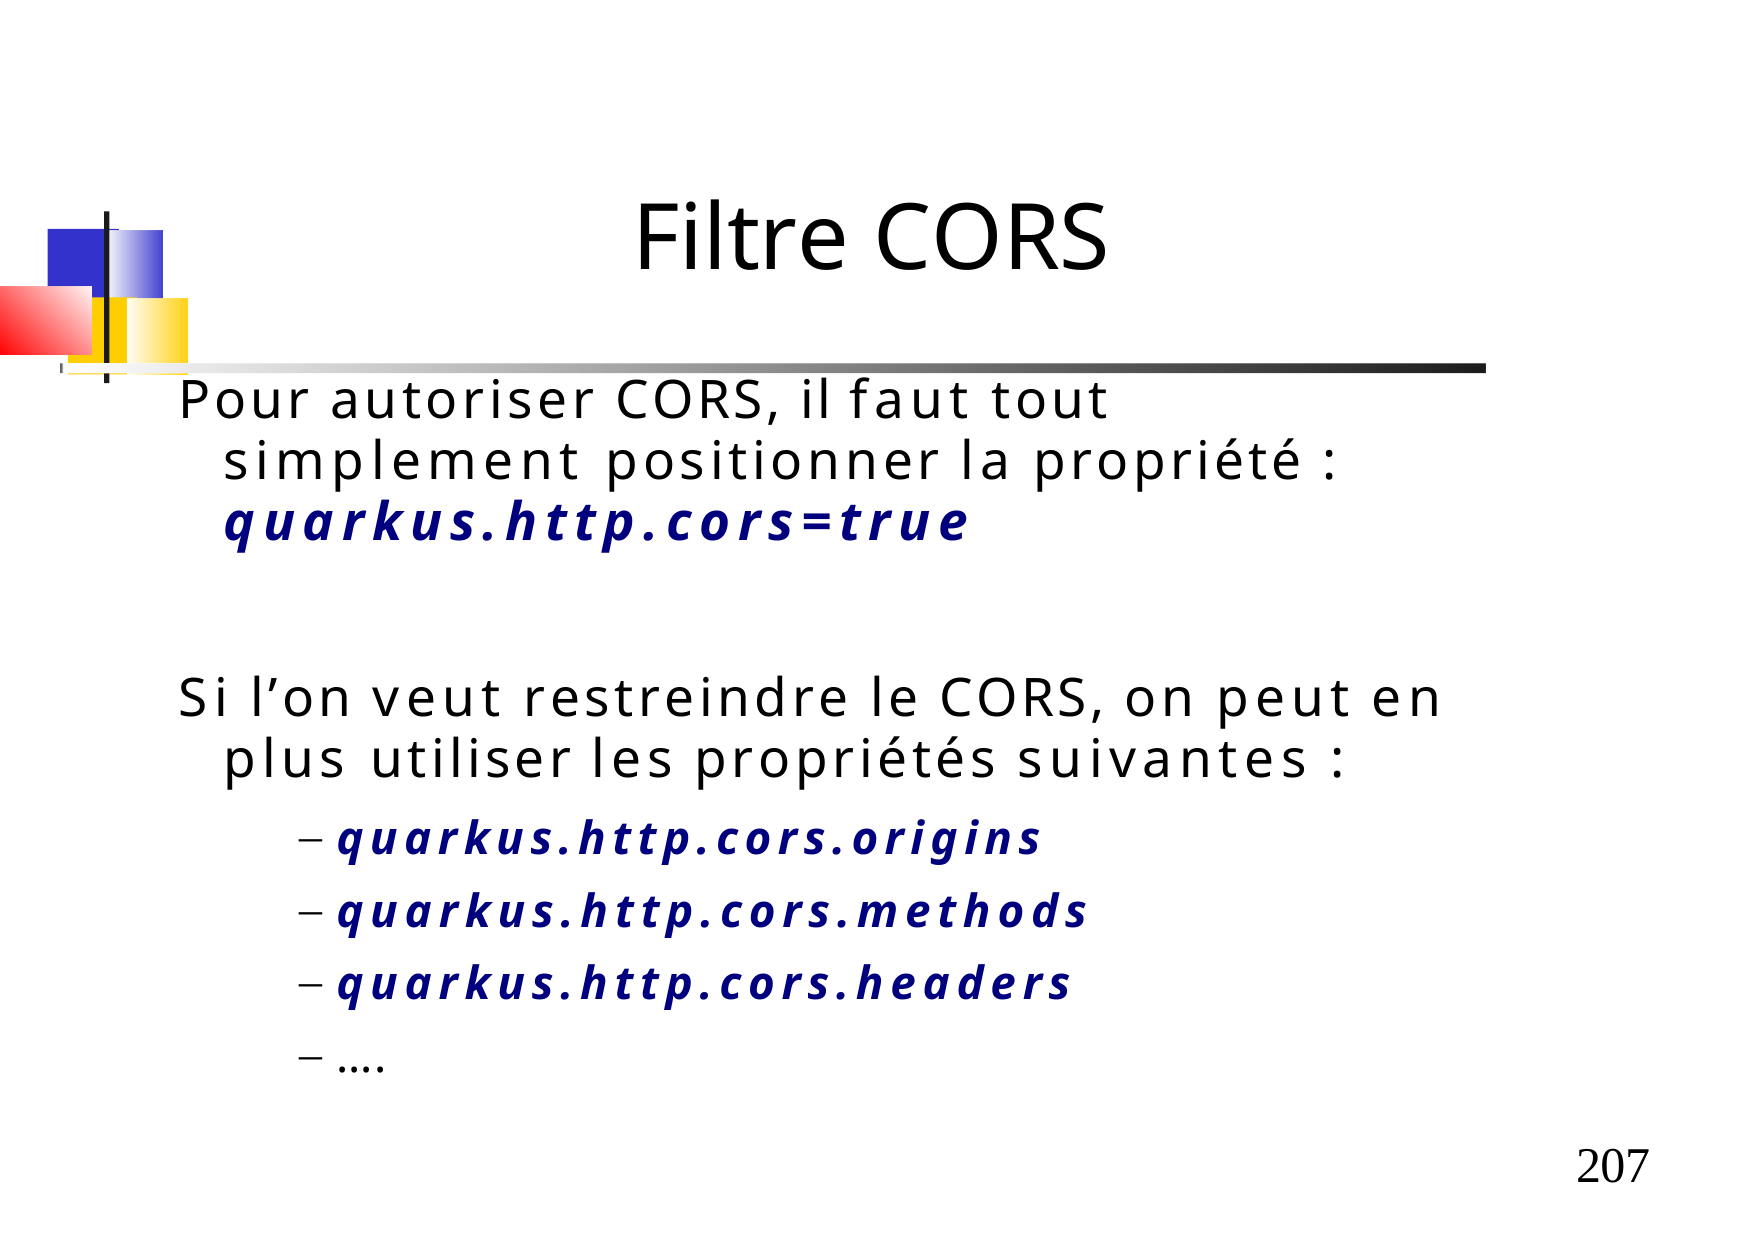

# Filtre CORS
Pour autoriser CORS, il faut tout simplement positionner la propriété : quarkus.http.cors=true
Si l’on veut restreindre le CORS, on peut en plus utiliser les propriétés suivantes :
quarkus.http.cors.origins
quarkus.http.cors.methods
quarkus.http.cors.headers
….
207